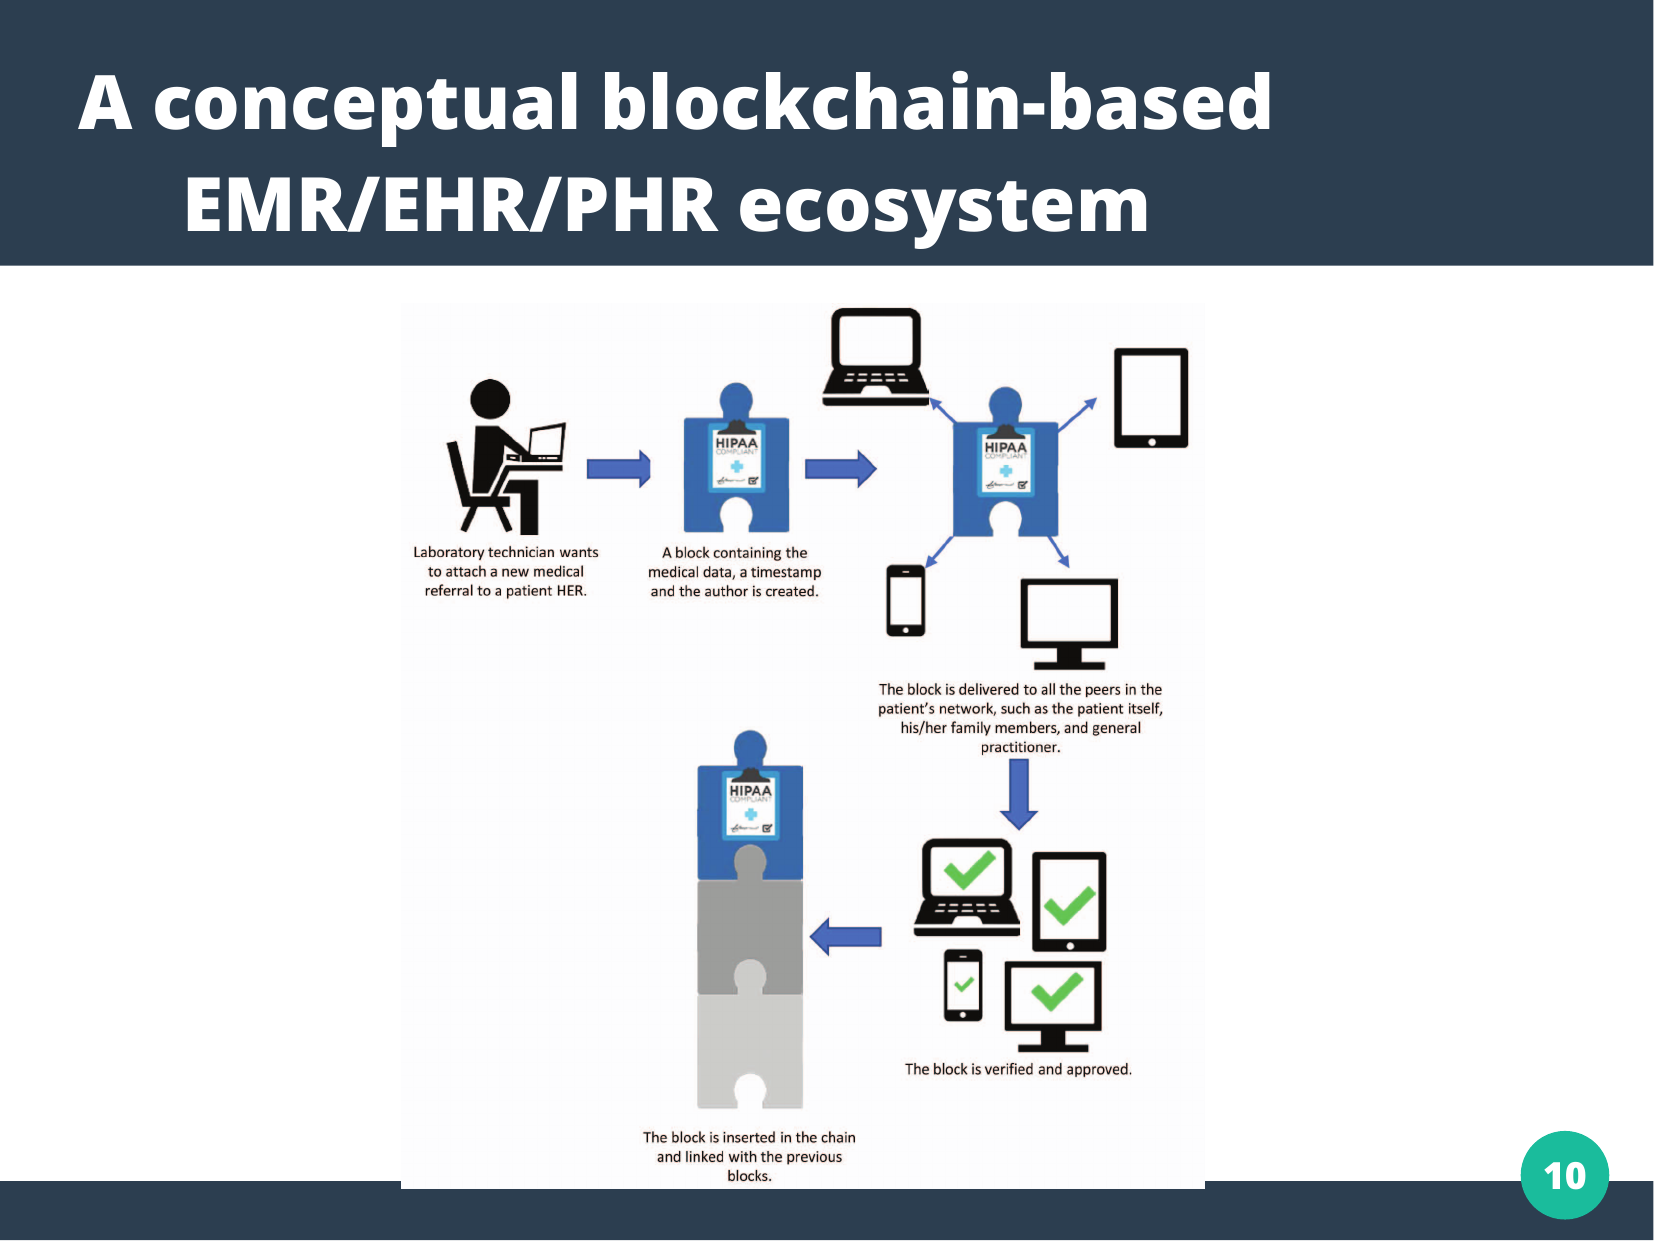

# A conceptual blockchain-based EMR/EHR/PHR ecosystem
10